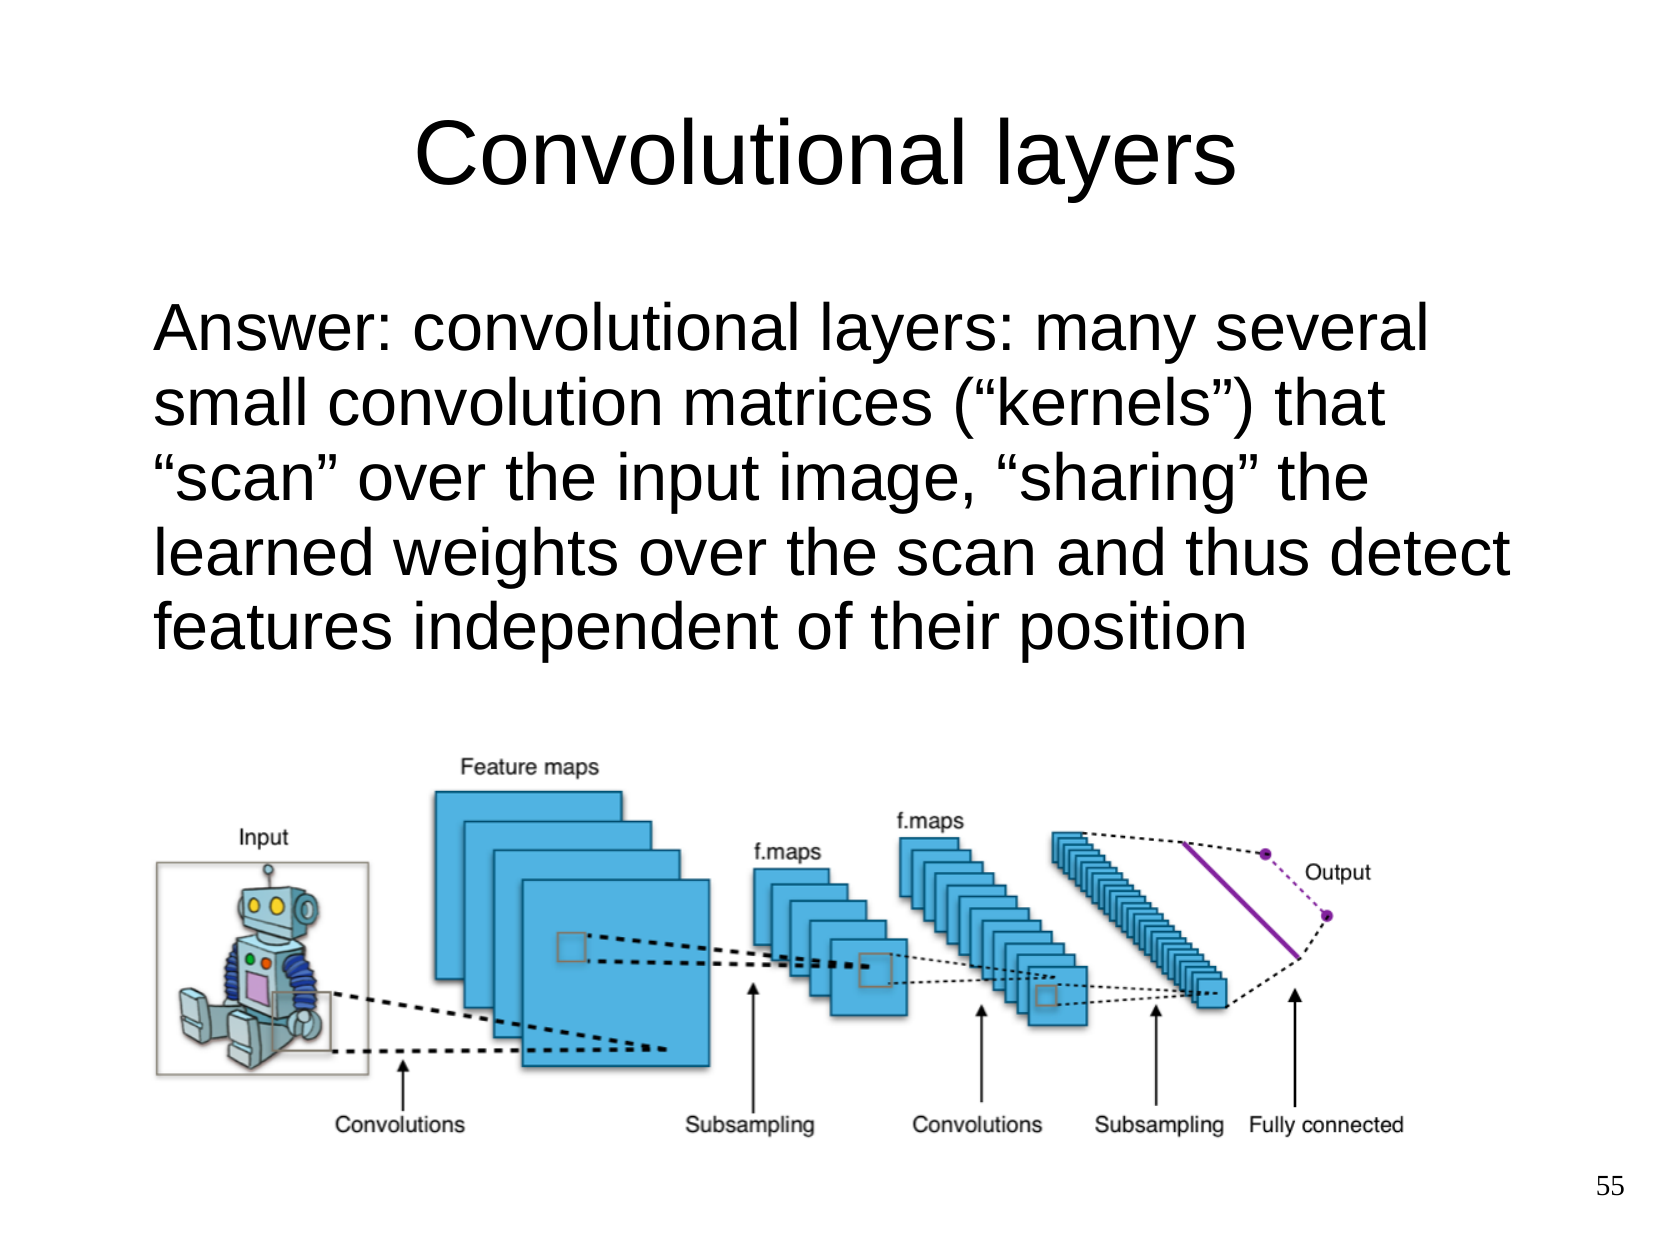

# Convolutional layers
Answer: convolutional layers: many several small convolution matrices (“kernels”) that “scan” over the input image, “sharing” the learned weights over the scan and thus detect features independent of their position
55